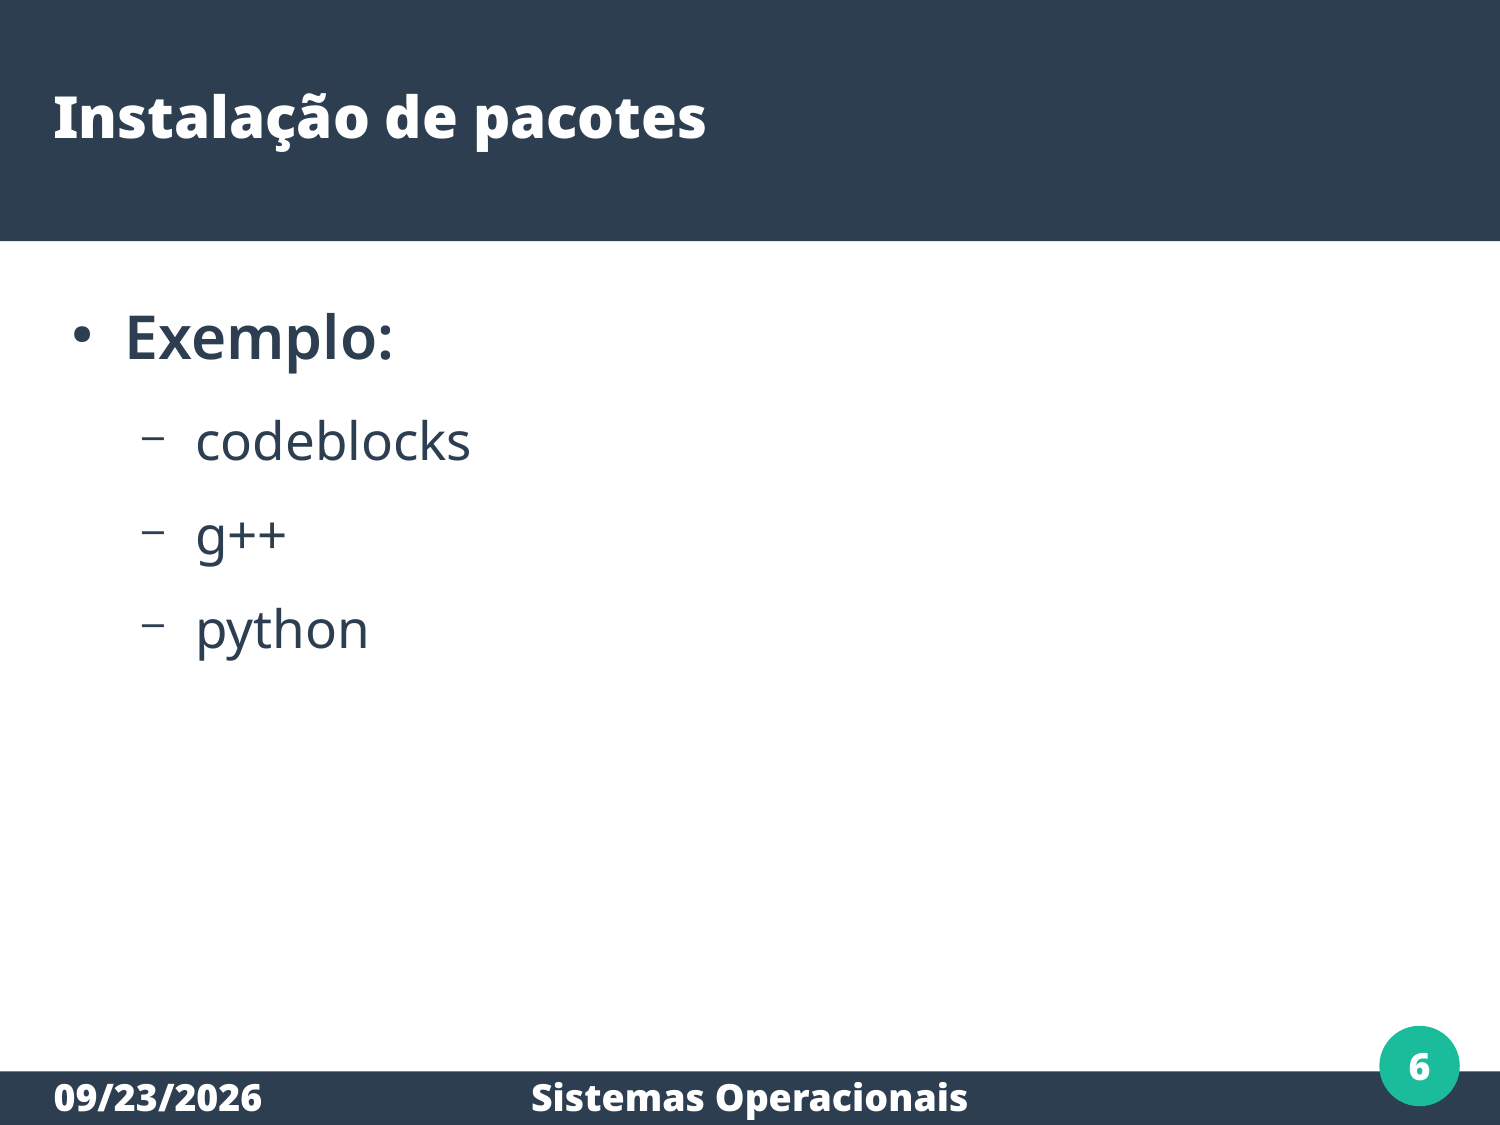

# Instalação de pacotes
Exemplo:
codeblocks
g++
python
6
Sistemas Operacionais